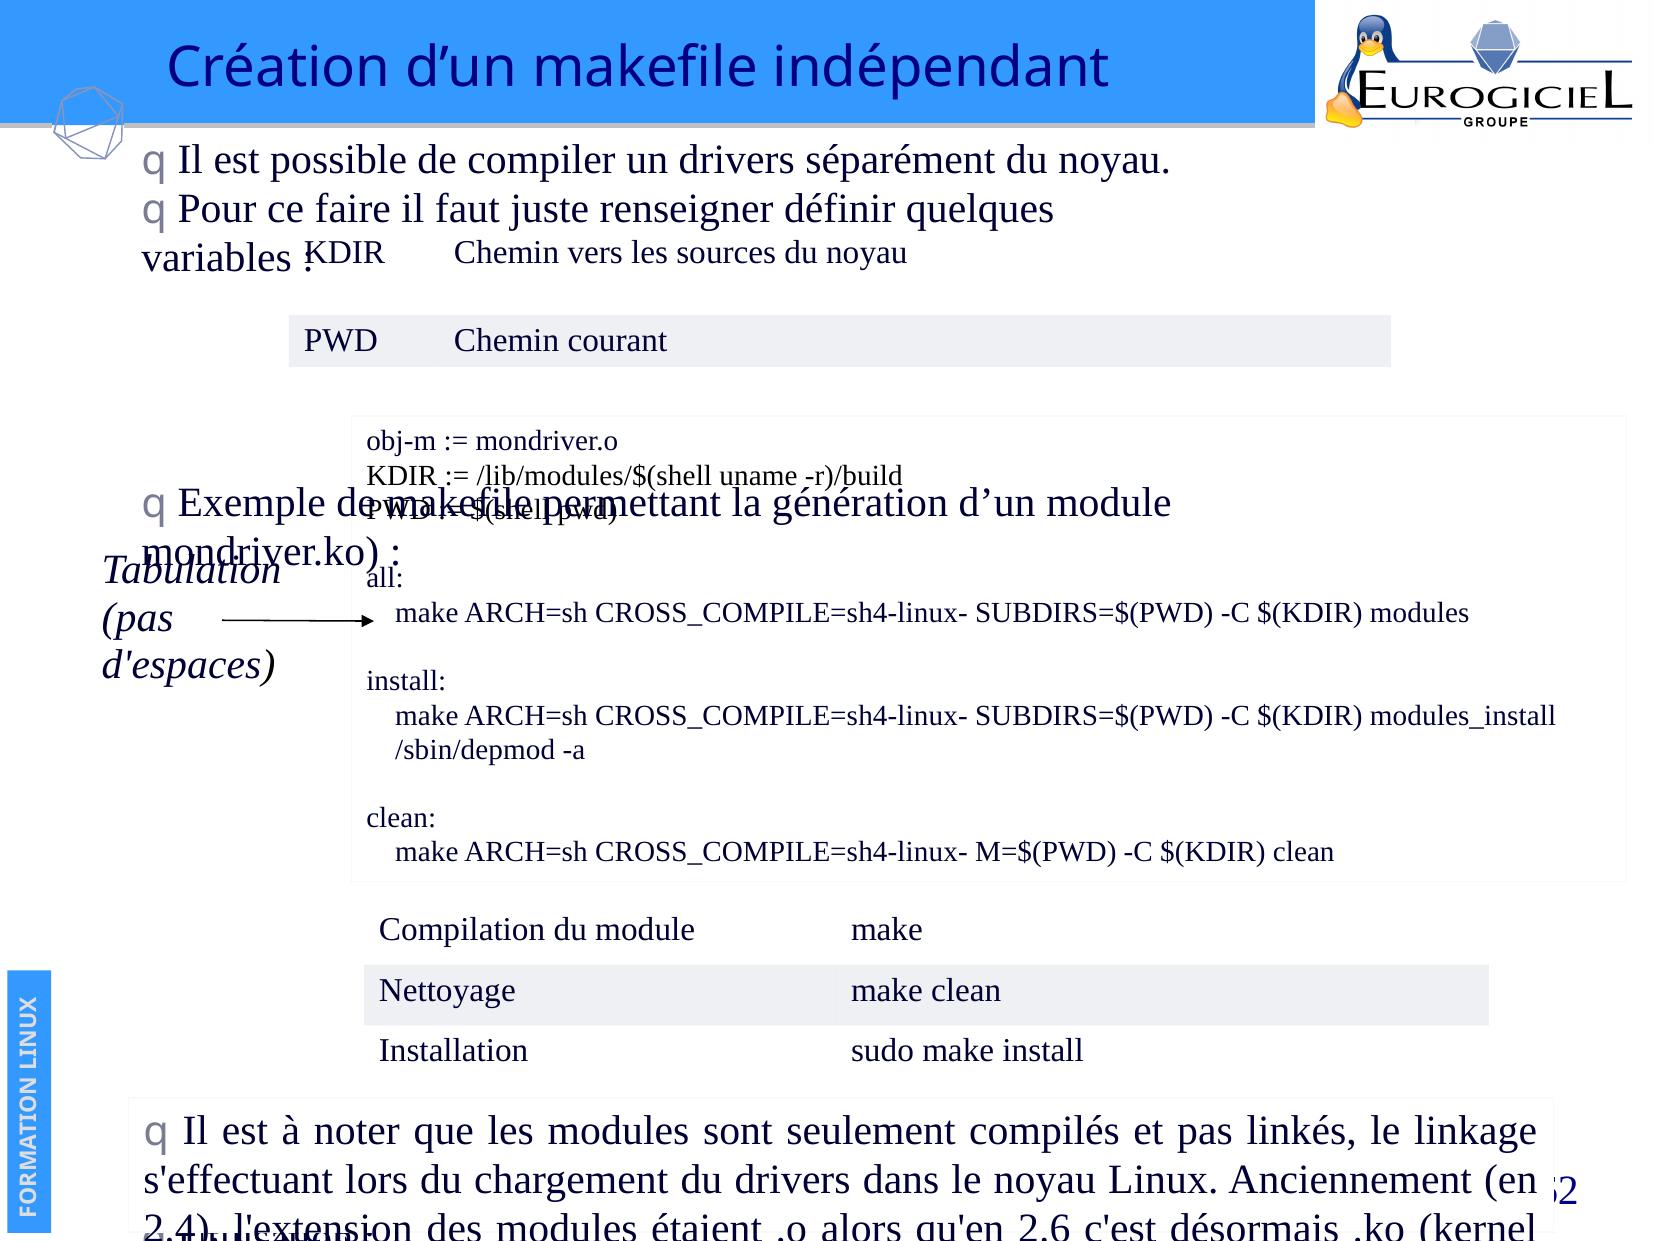

# Création d’un makefile indépendant
 Il est possible de compiler un drivers séparément du noyau.
 Pour ce faire il faut juste renseigner définir quelques variables :
 Exemple de makefile permettant la génération d’un module mondriver.ko) :
 Utilisation :
| KDIR | Chemin vers les sources du noyau |
| --- | --- |
| PWD | Chemin courant |
obj-m := mondriver.o
KDIR := /lib/modules/$(shell uname -r)/build
PWD := $(shell pwd)
all:
 make ARCH=sh CROSS_COMPILE=sh4-linux- SUBDIRS=$(PWD) -C $(KDIR) modules
install:
 make ARCH=sh CROSS_COMPILE=sh4-linux- SUBDIRS=$(PWD) -C $(KDIR) modules_install
 /sbin/depmod -a
clean:
 make ARCH=sh CROSS_COMPILE=sh4-linux- M=$(PWD) -C $(KDIR) clean
Tabulation
(pas d'espaces)
| Compilation du module | make |
| --- | --- |
| Nettoyage | make clean |
| Installation | sudo make install |
 Il est à noter que les modules sont seulement compilés et pas linkés, le linkage s'effectuant lors du chargement du drivers dans le noyau Linux. Anciennement (en 2.4), l'extension des modules étaient .o alors qu'en 2.6 c'est désormais .ko (kernel object).